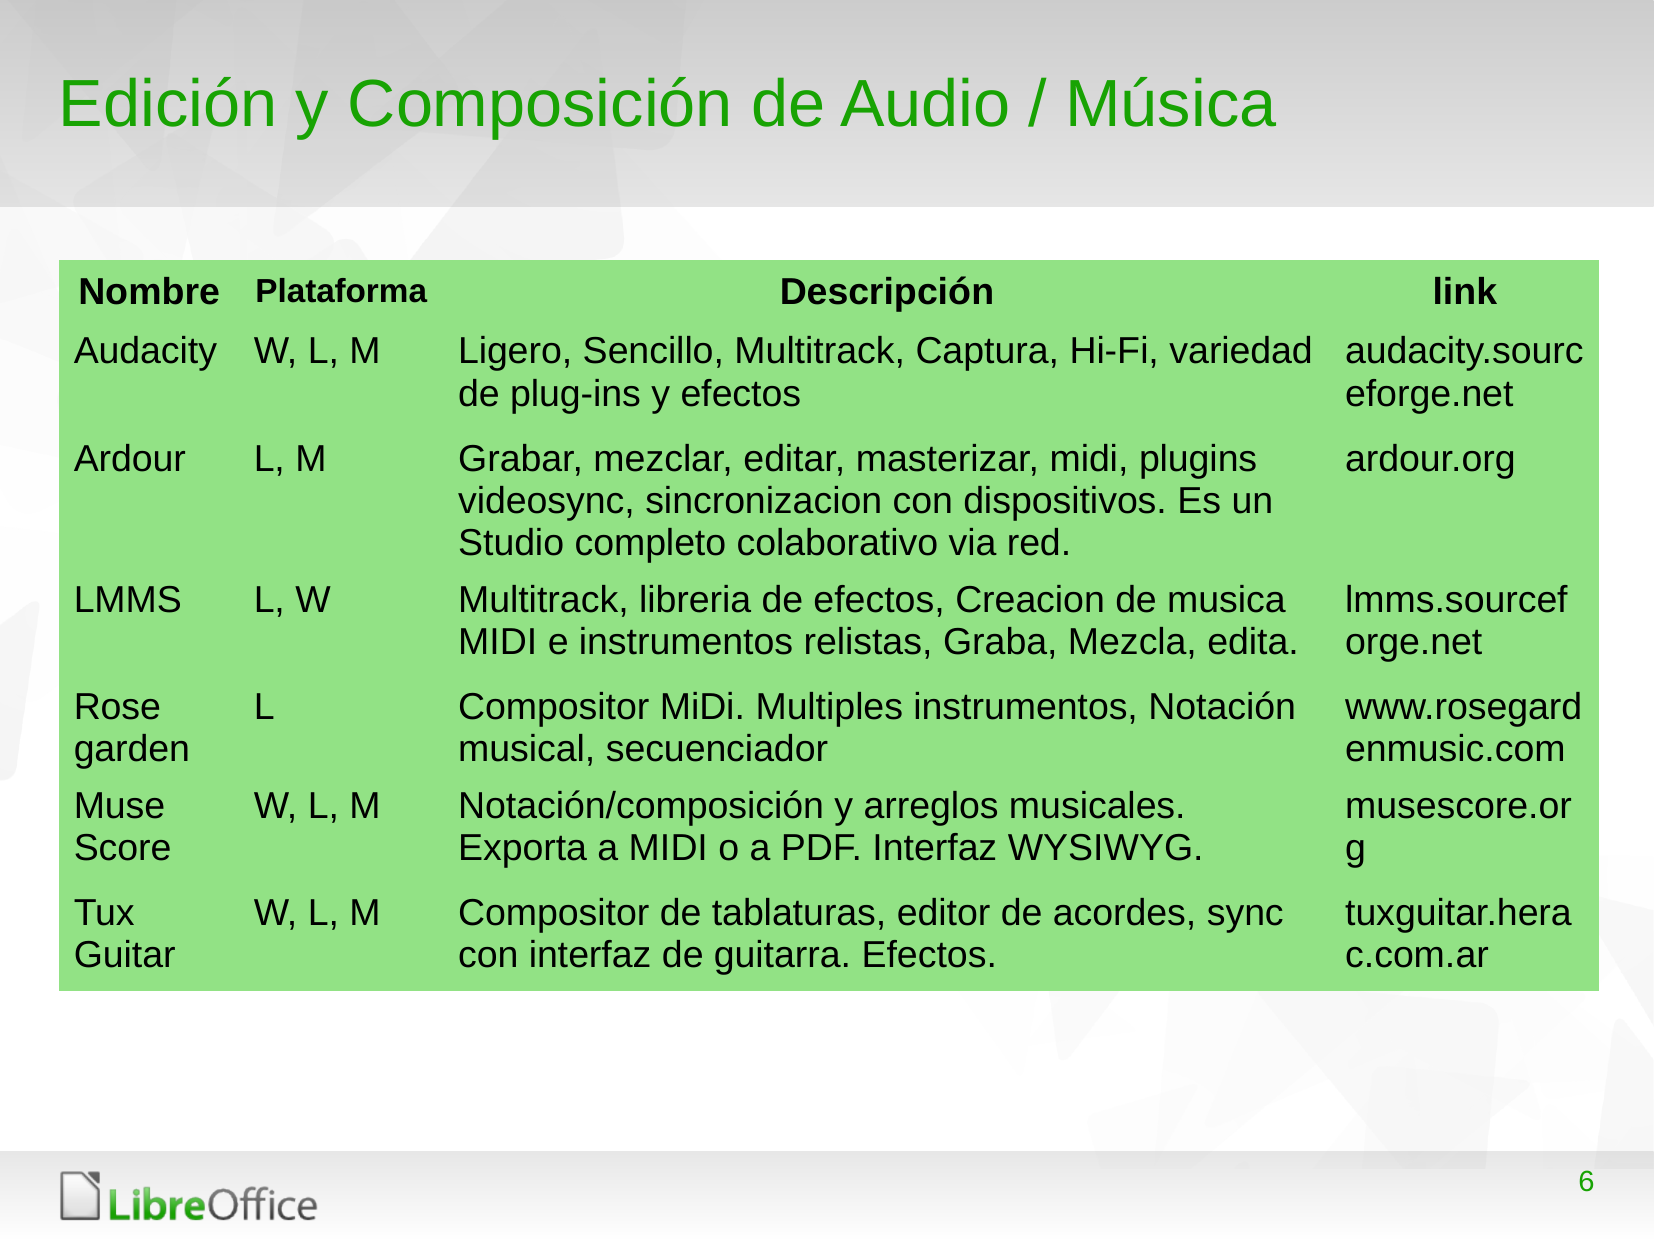

# Edición y Composición de Audio / Música
| Nombre | Plataforma | Descripción | link |
| --- | --- | --- | --- |
| Audacity | W, L, M | Ligero, Sencillo, Multitrack, Captura, Hi-Fi, variedad de plug-ins y efectos | audacity.sourceforge.net |
| Ardour | L, M | Grabar, mezclar, editar, masterizar, midi, plugins videosync, sincronizacion con dispositivos. Es un Studio completo colaborativo via red. | ardour.org |
| LMMS | L, W | Multitrack, libreria de efectos, Creacion de musica MIDI e instrumentos relistas, Graba, Mezcla, edita. | lmms.sourceforge.net |
| Rose garden | L | Compositor MiDi. Multiples instrumentos, Notación musical, secuenciador | www.rosegardenmusic.com |
| Muse Score | W, L, M | Notación/composición y arreglos musicales. Exporta a MIDI o a PDF. Interfaz WYSIWYG. | musescore.org |
| Tux Guitar | W, L, M | Compositor de tablaturas, editor de acordes, sync con interfaz de guitarra. Efectos. | tuxguitar.herac.com.ar |
6